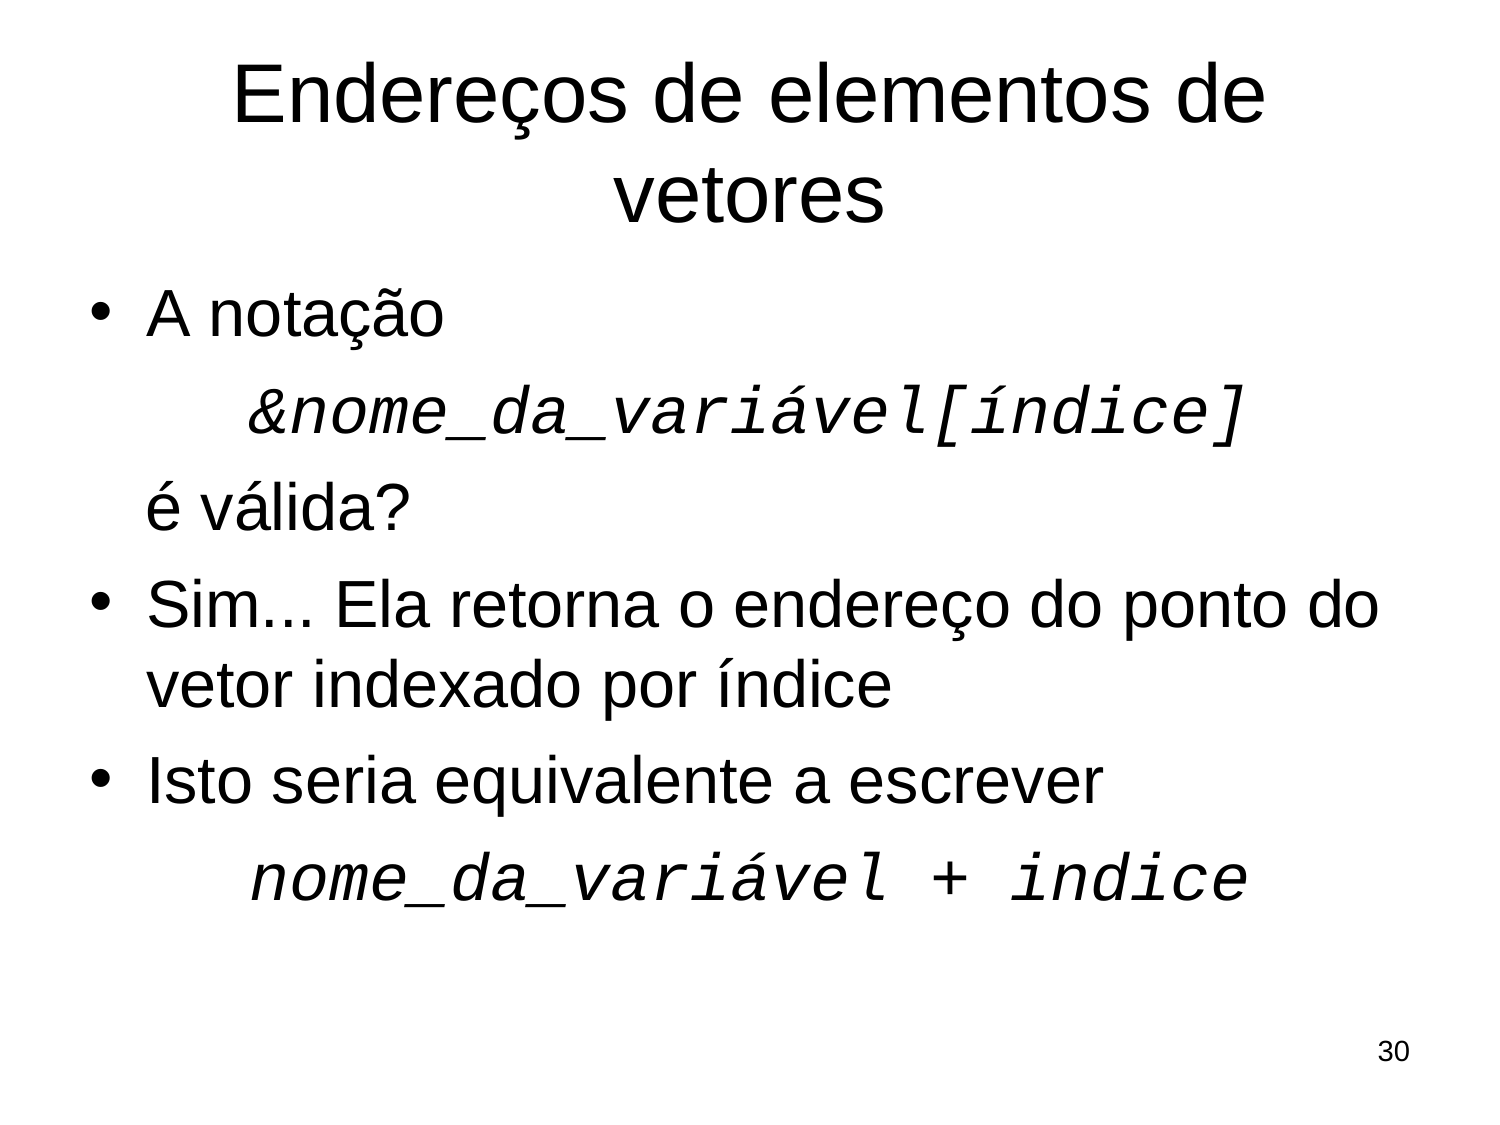

# Endereços de elementos de vetores
A notação
&nome_da_variável[índice]
 é válida?
Sim... Ela retorna o endereço do ponto do vetor indexado por índice
Isto seria equivalente a escrever
nome_da_variável + indice
30